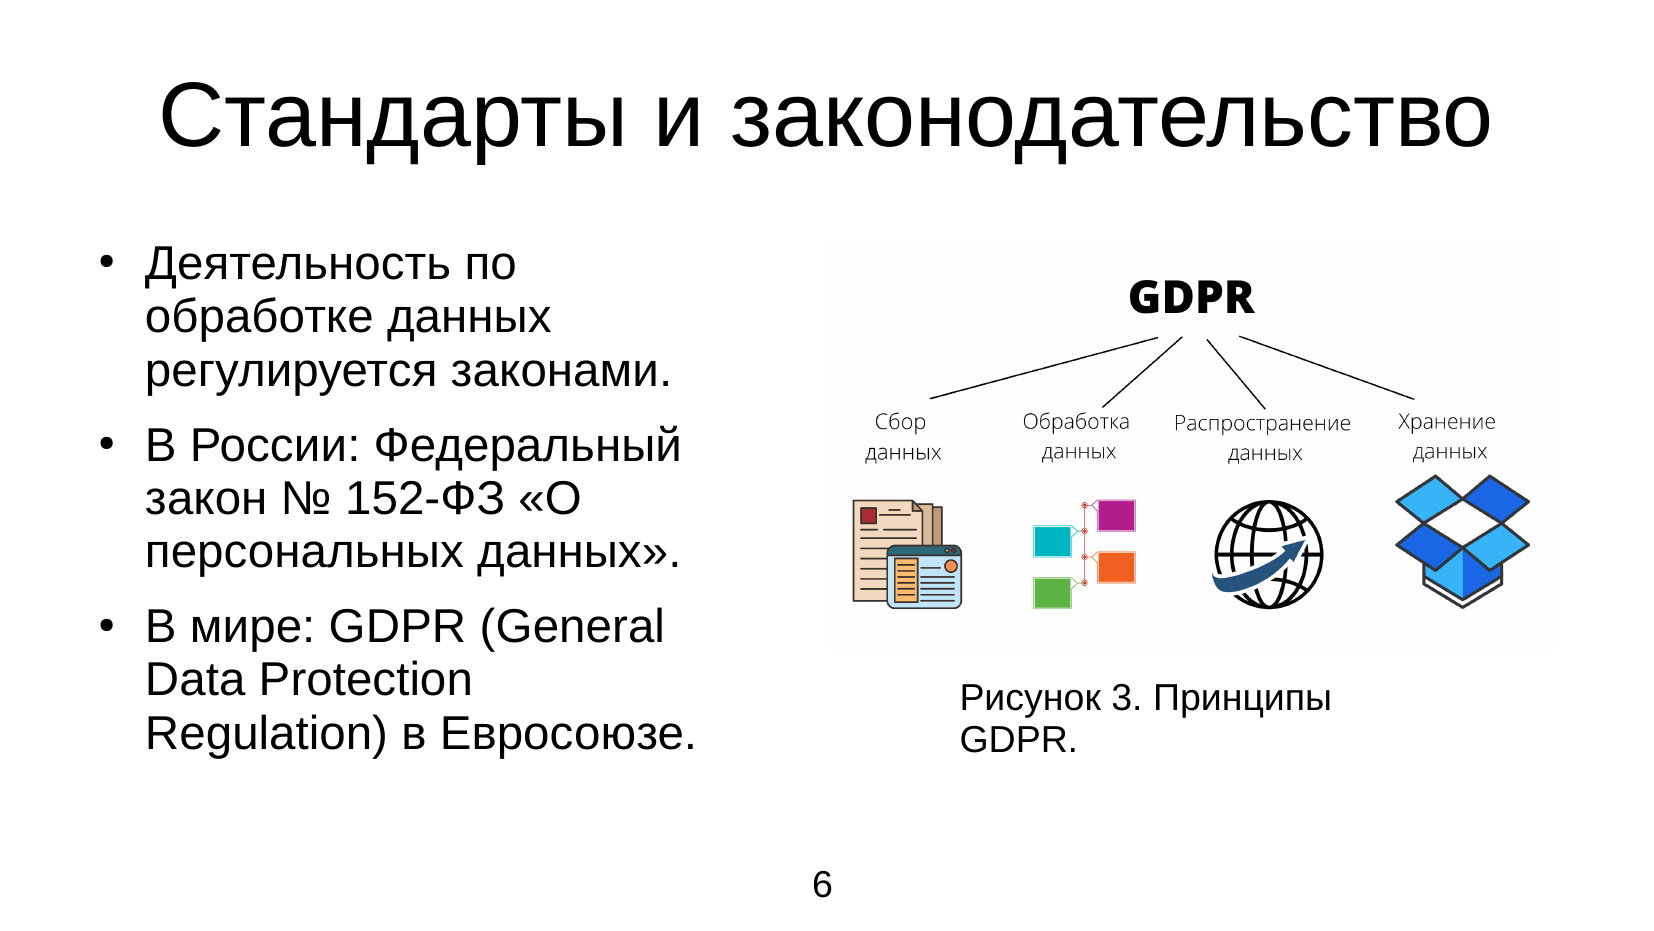

# Стандарты и законодательство
Деятельность по обработке данных регулируется законами.
В России: Федеральный закон № 152-ФЗ «О персональных данных».
В мире: GDPR (General Data Protection Regulation) в Евросоюзе.
Рисунок 3. Принципы GDPR.
6